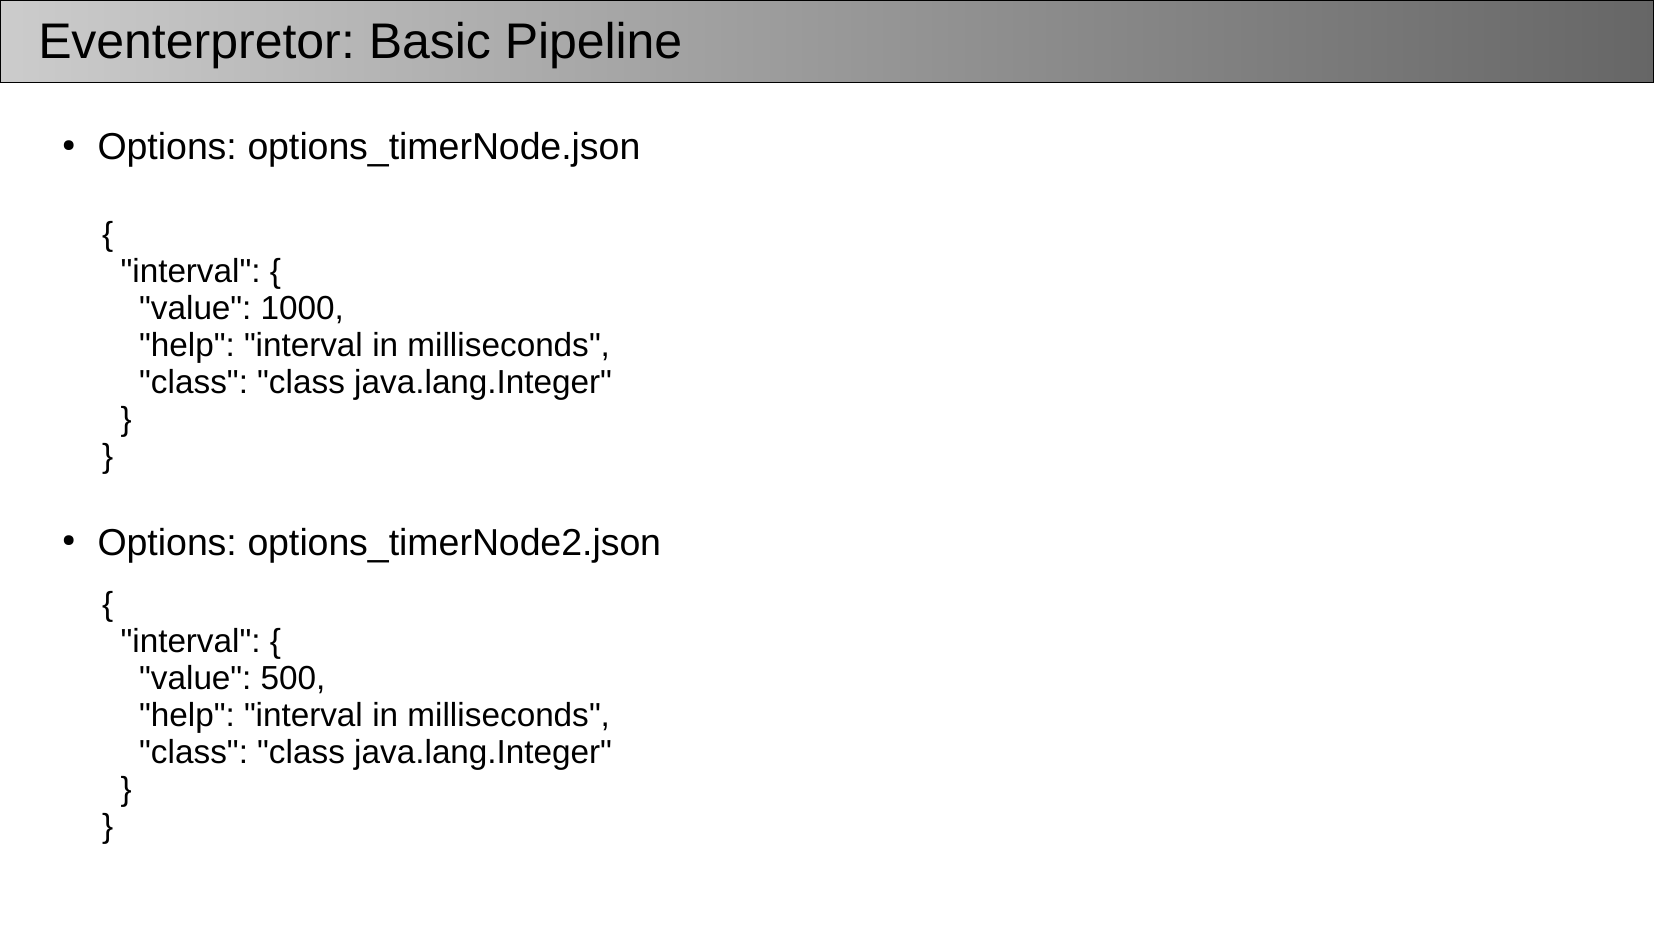

Eventerpretor: Basic Pipeline
Options: options_timerNode.json
{
 "interval": {
 "value": 1000,
 "help": "interval in milliseconds",
 "class": "class java.lang.Integer"
 }
}
{
 "interval": {
 "value": 500,
 "help": "interval in milliseconds",
 "class": "class java.lang.Integer"
 }
}
Options: options_timerNode2.json